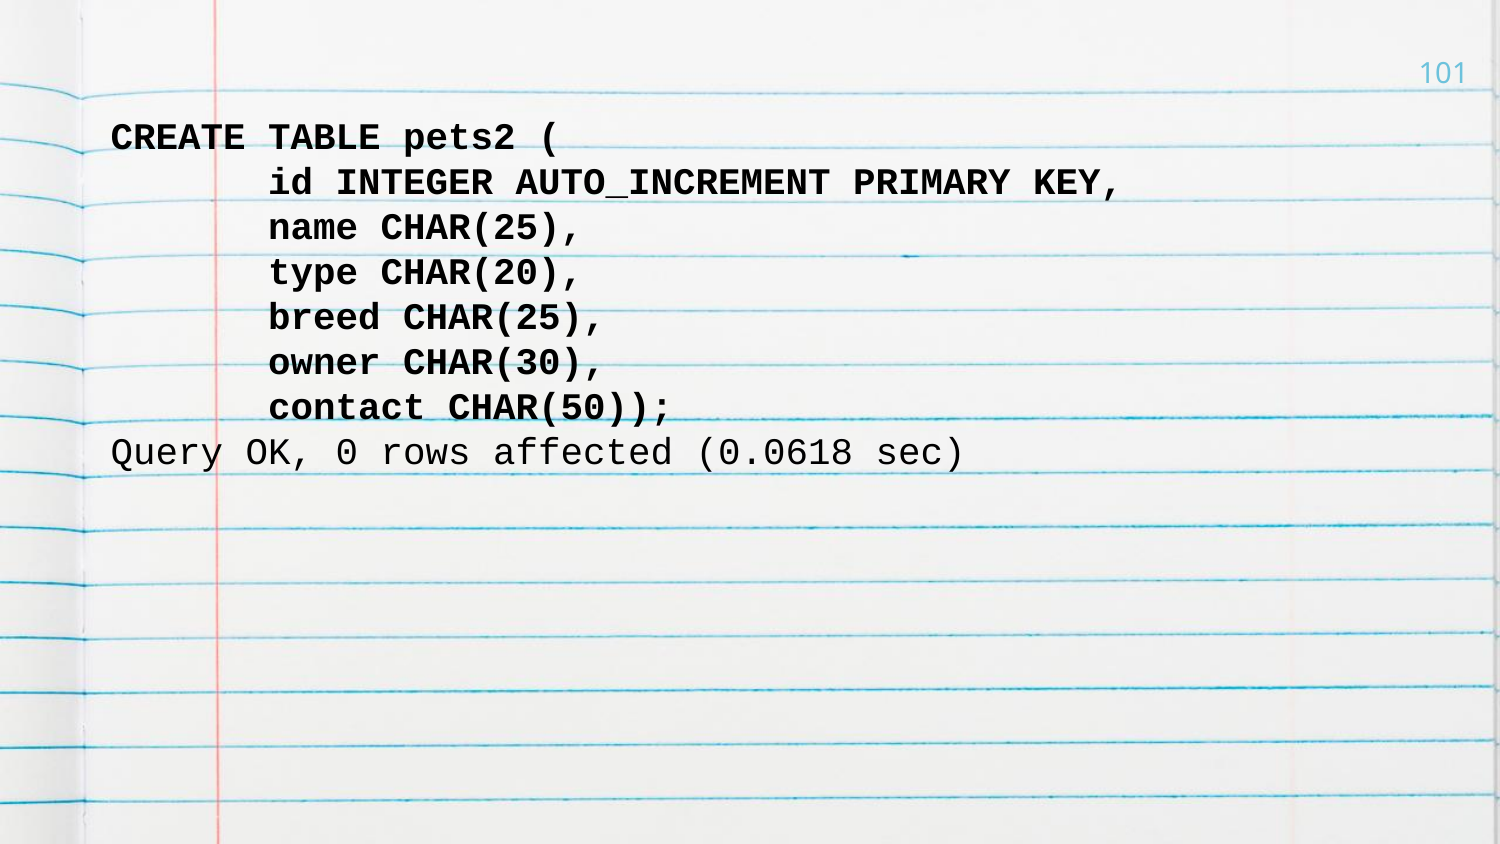

CREATE TABLE pets2 (
 id INTEGER AUTO_INCREMENT PRIMARY KEY,
 name CHAR(25),
 type CHAR(20),
 breed CHAR(25),
 owner CHAR(30),
 contact CHAR(50));
Query OK, 0 rows affected (0.0618 sec)